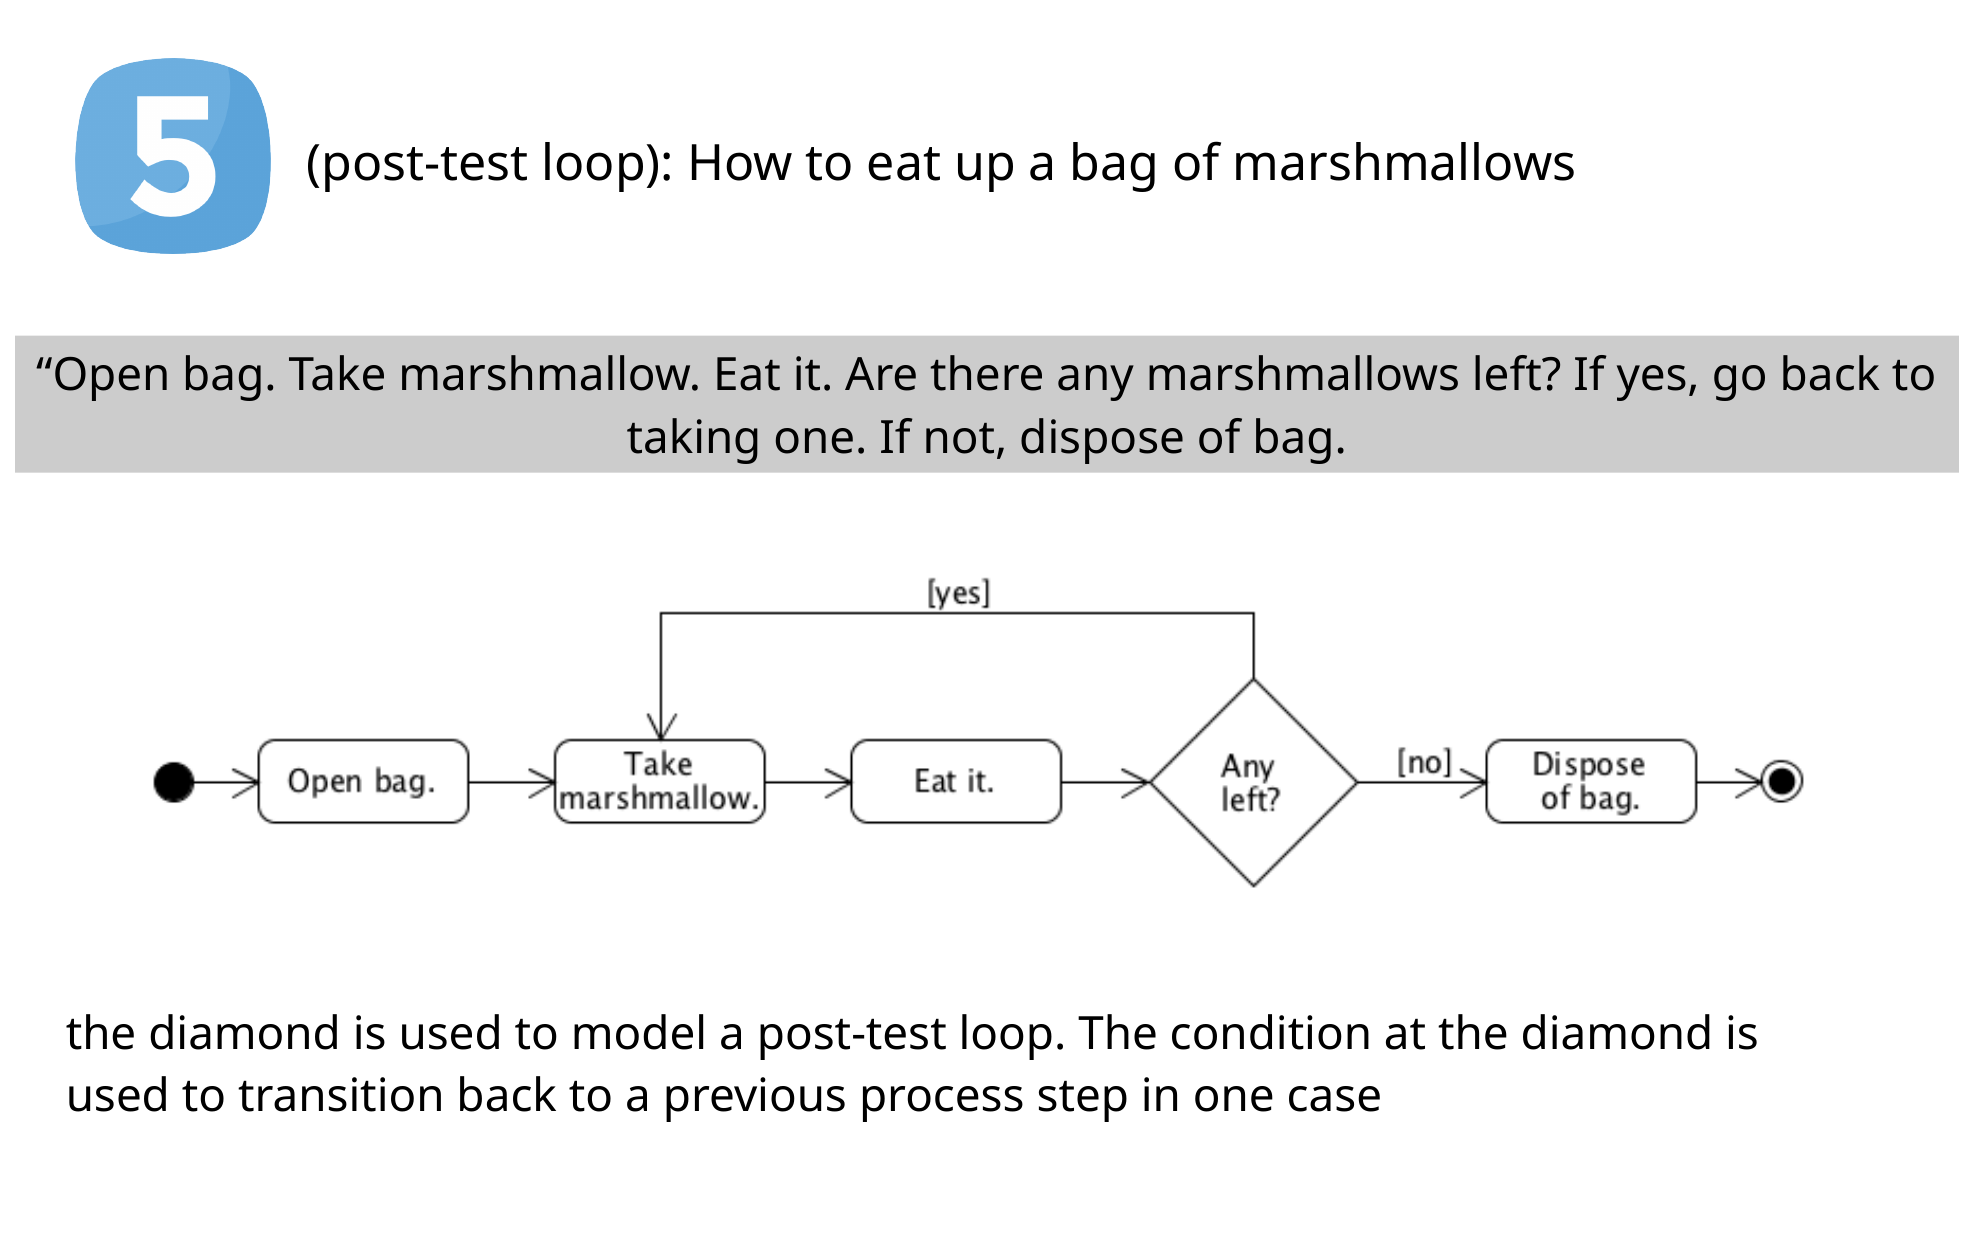

(post-test loop): How to eat up a bag of marshmallows
“Open bag. Take marshmallow. Eat it. Are there any marshmallows left? If yes, go back to taking one. If not, dispose of bag.
the diamond is used to model a post-test loop. The condition at the diamond is used to transition back to a previous process step in one case